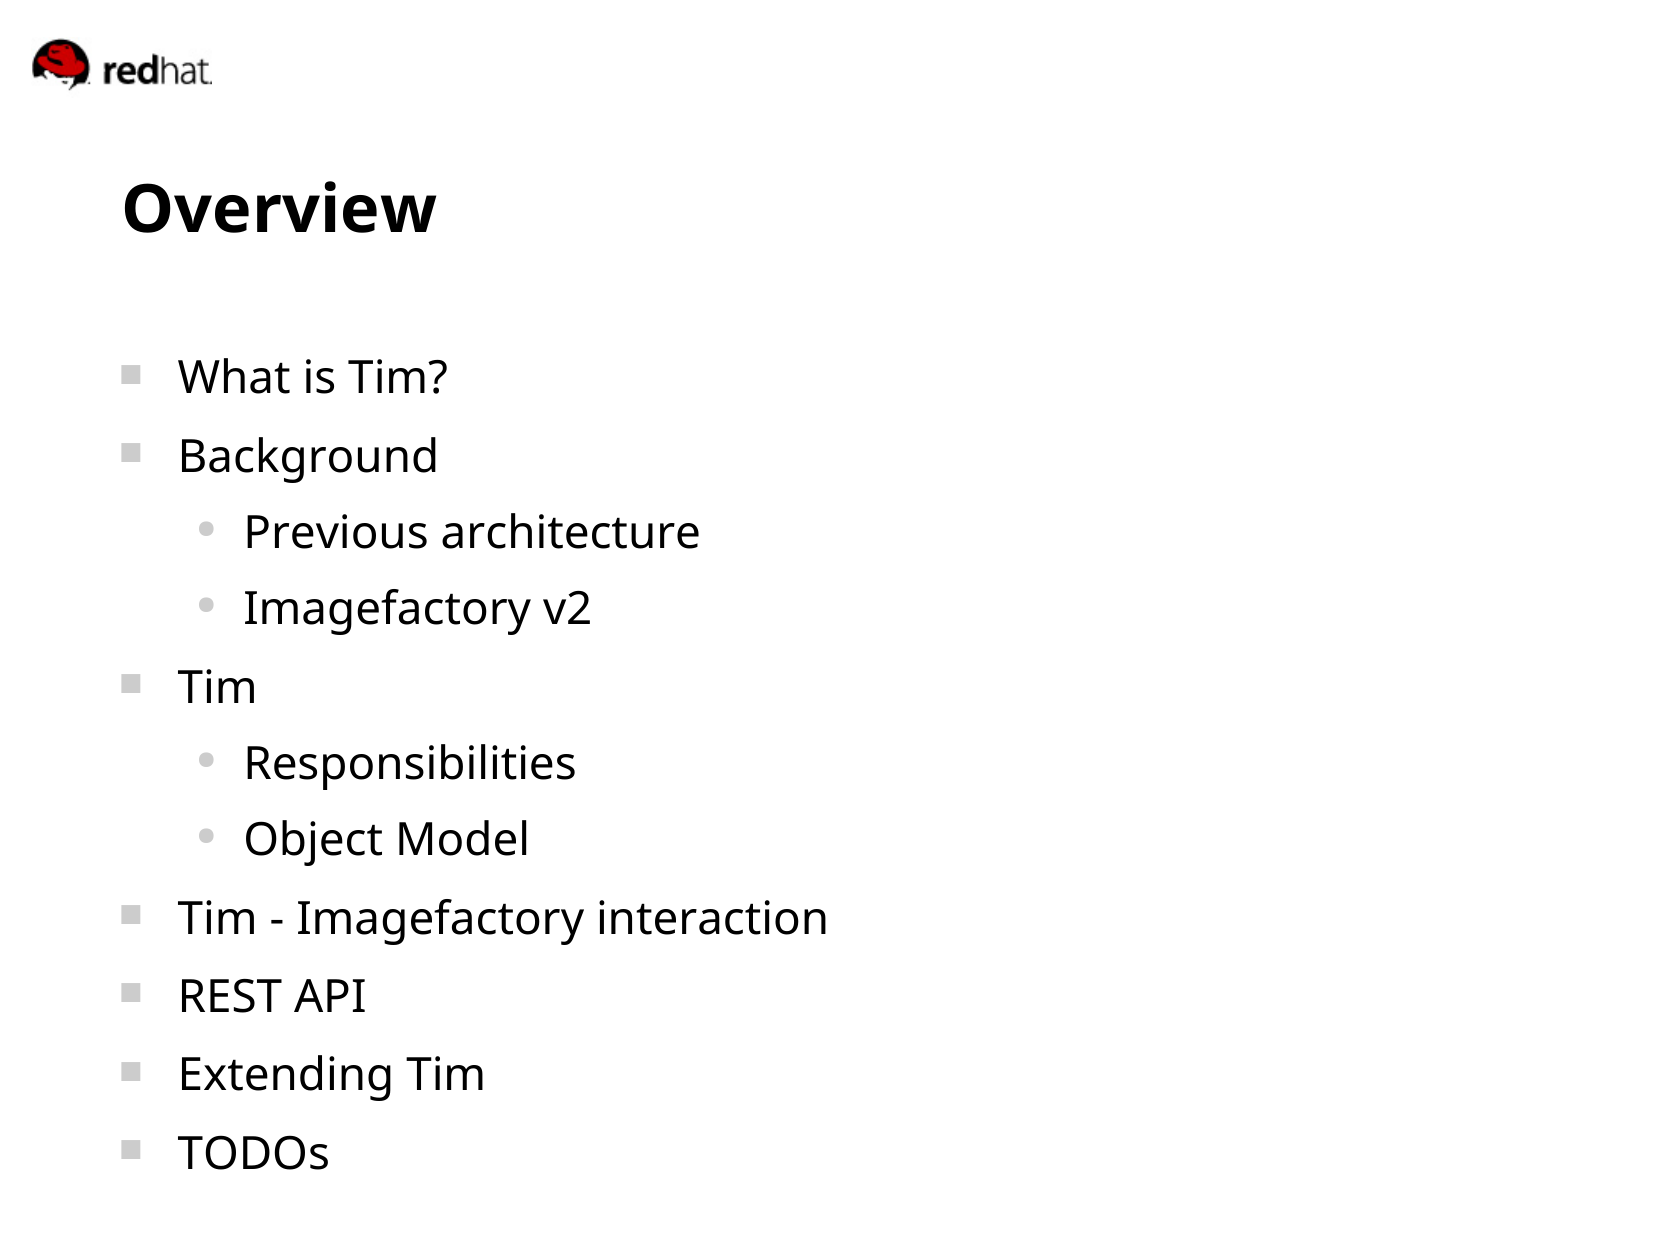

# Overview
What is Tim?
Background
Previous architecture
Imagefactory v2
Tim
Responsibilities
Object Model
Tim - Imagefactory interaction
REST API
Extending Tim
TODOs